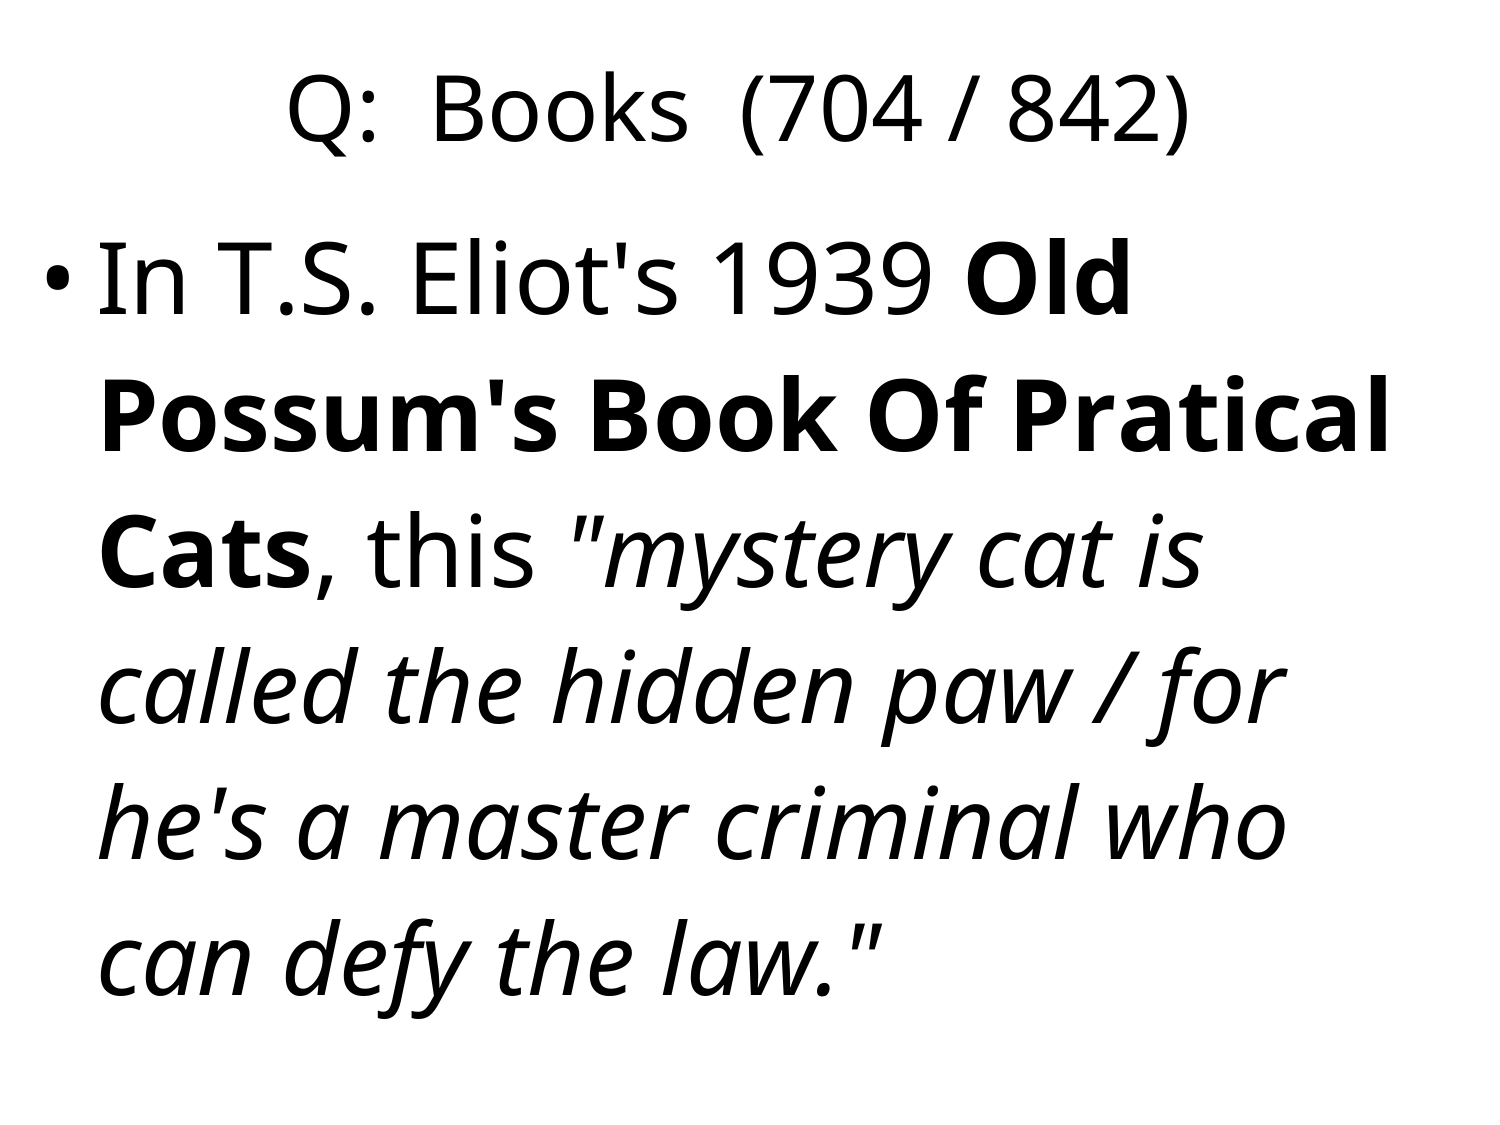

# Q: Books (704 / 842)
In T.S. Eliot's 1939 Old Possum's Book Of Pratical Cats, this "mystery cat is called the hidden paw / for he's a master criminal who can defy the law."